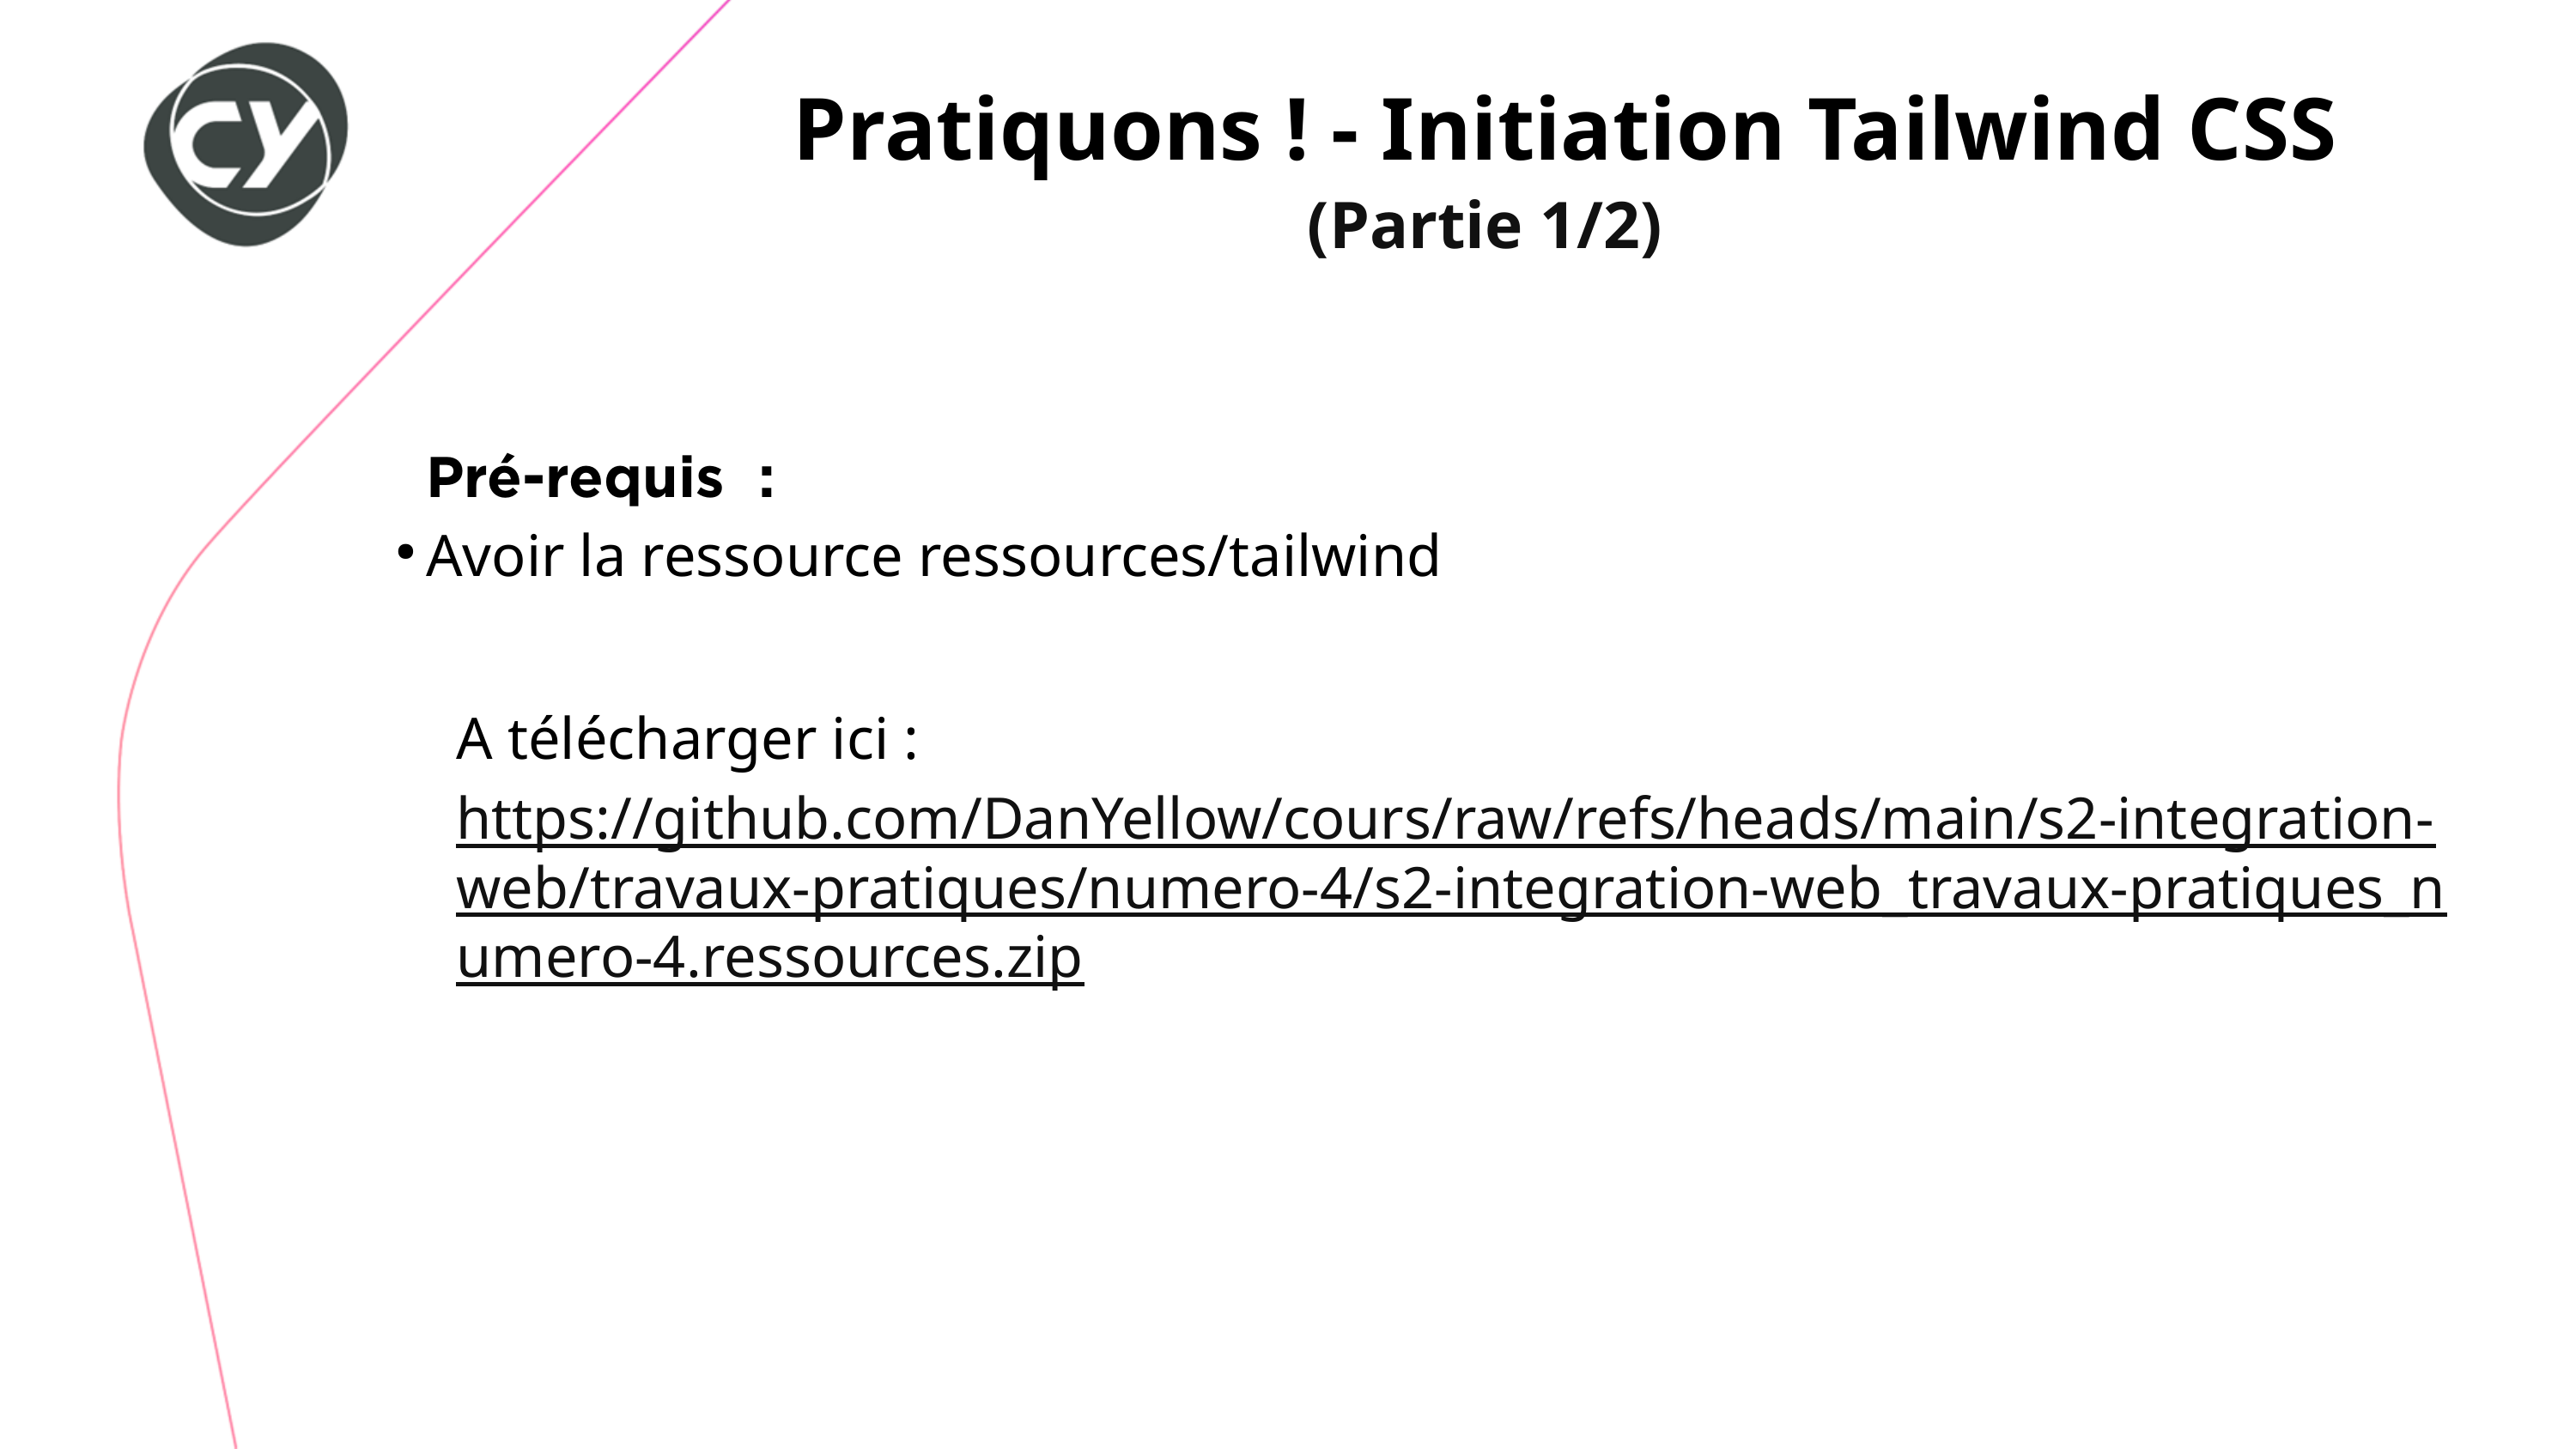

Pratiquons ! - Initiation Tailwind CSS
(Partie 1/2)
Pré-requis :
Avoir la ressource ressources/tailwind
A télécharger ici : https://github.com/DanYellow/cours/raw/refs/heads/main/s2-integration-web/travaux-pratiques/numero-4/s2-integration-web_travaux-pratiques_numero-4.ressources.zip